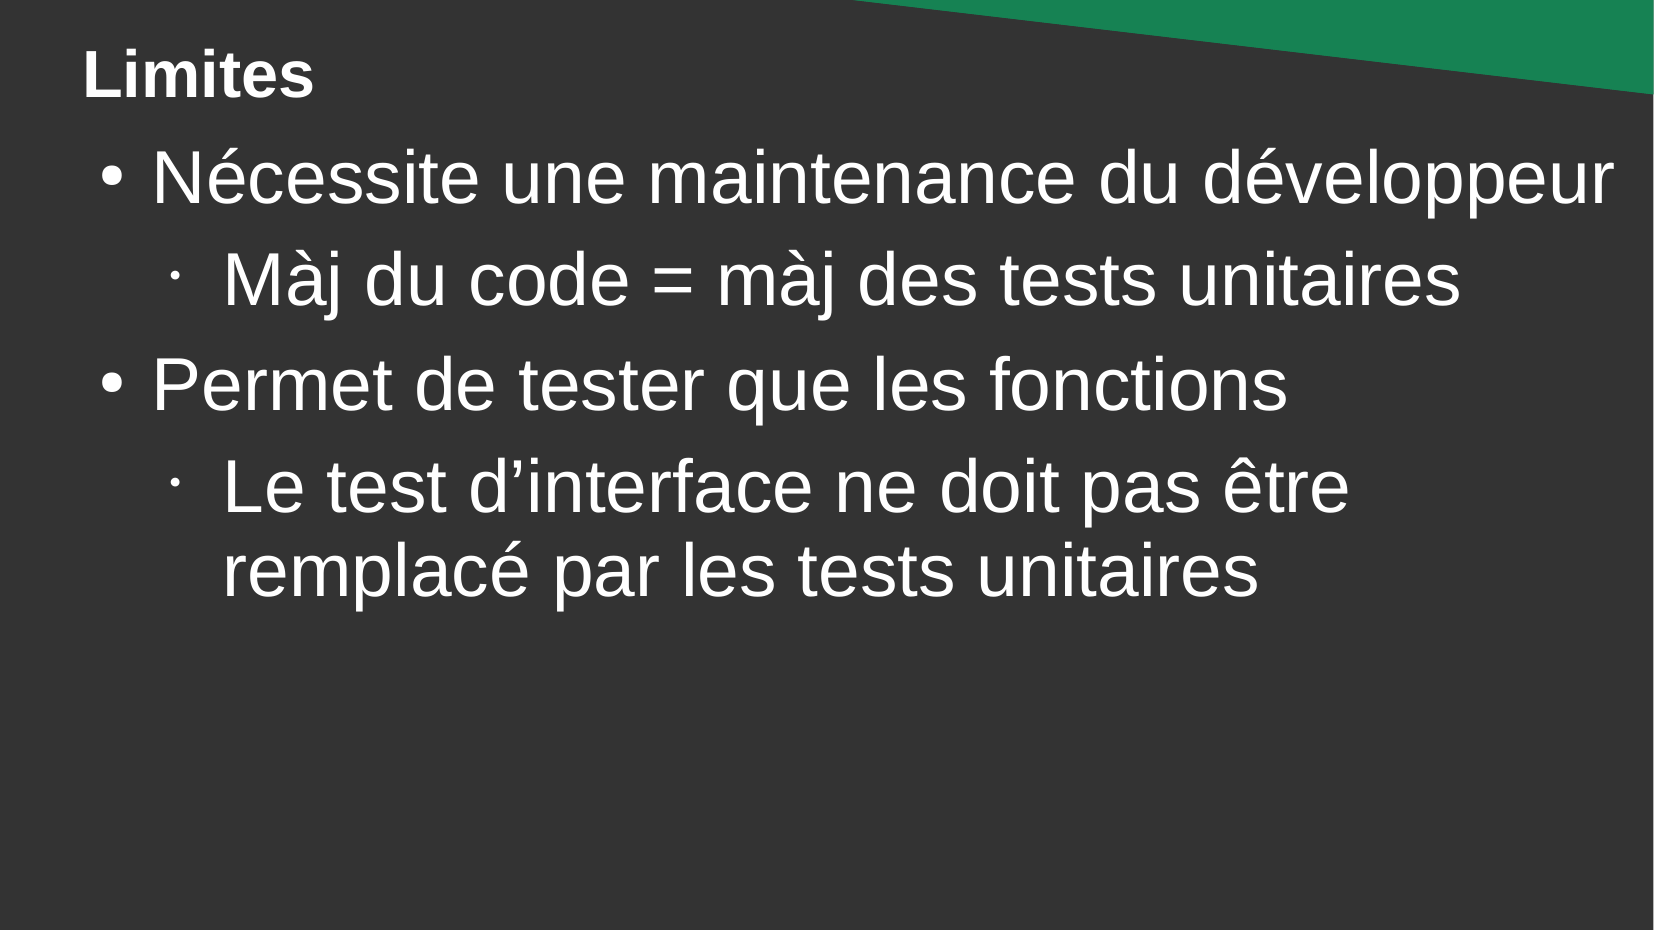

# Limites
Nécessite une maintenance du développeur
Màj du code = màj des tests unitaires
Permet de tester que les fonctions
Le test d’interface ne doit pas être remplacé par les tests unitaires